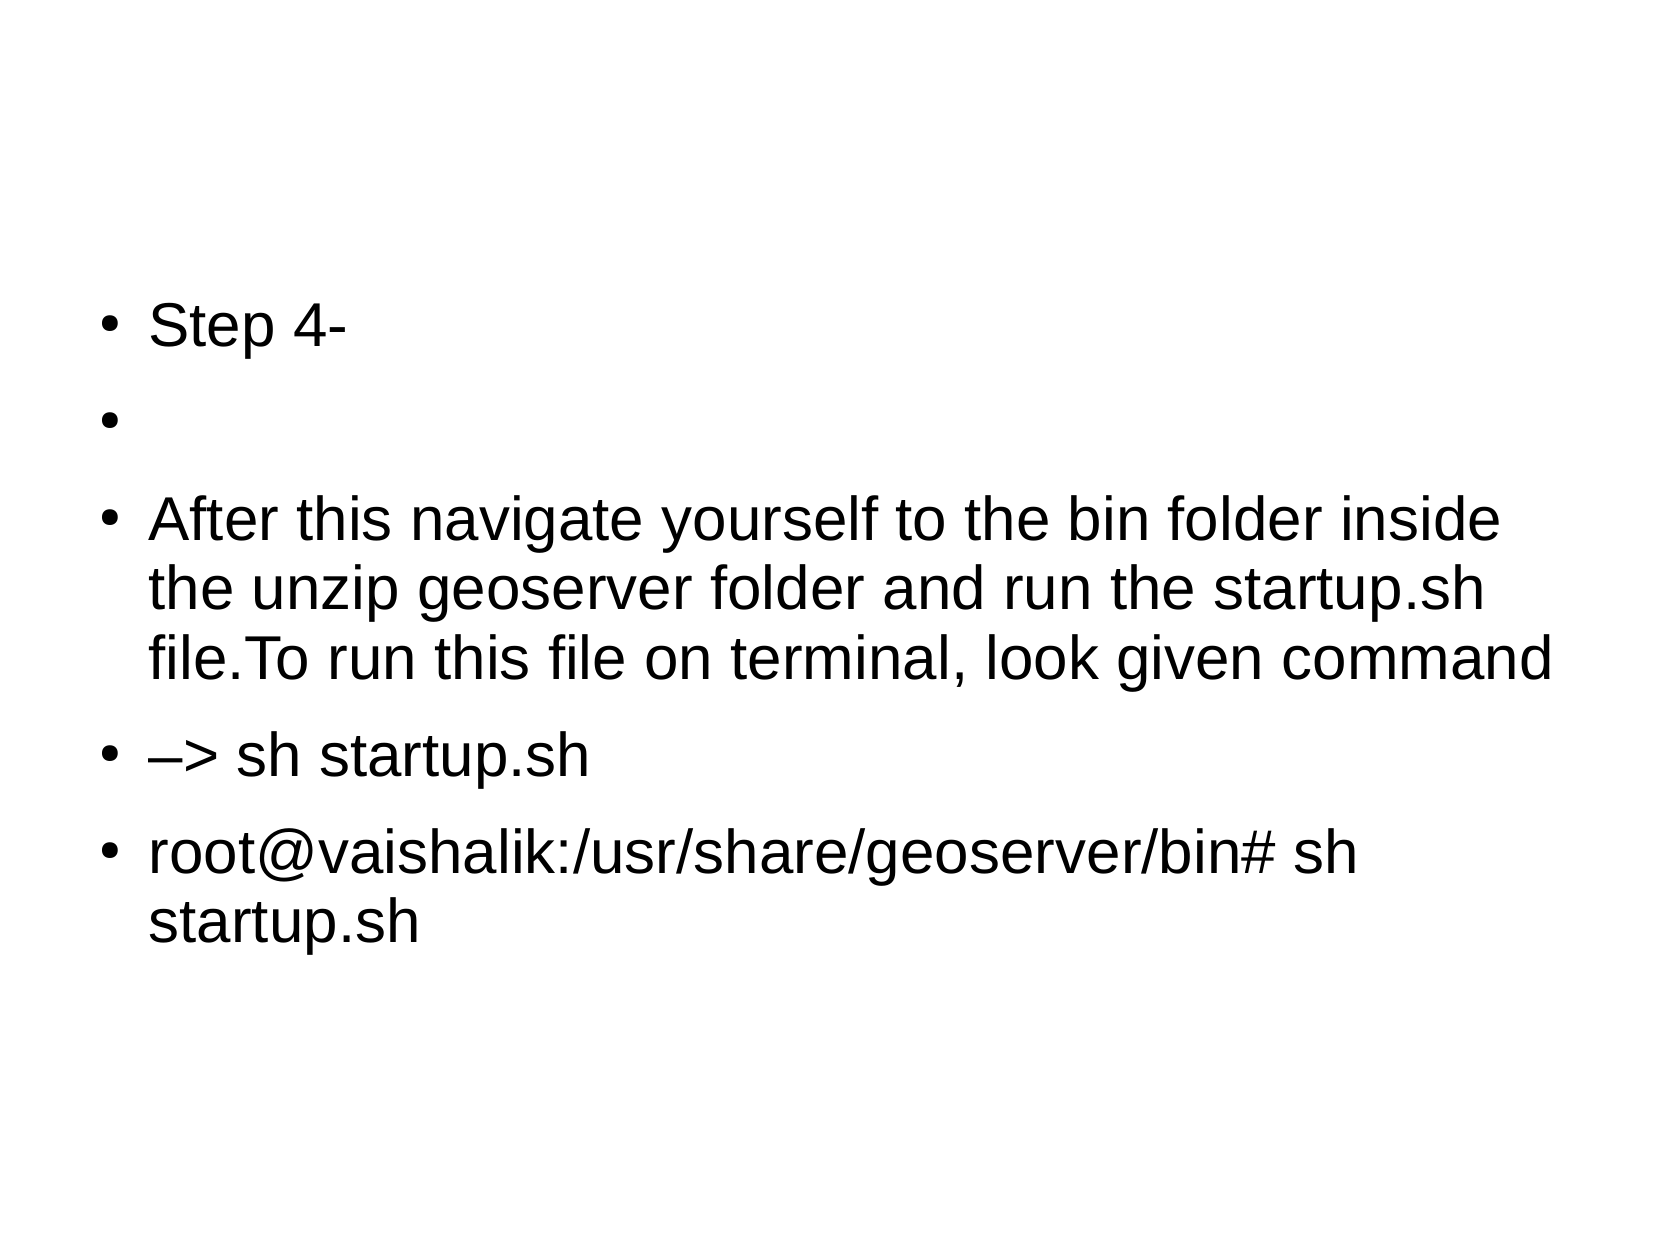

#
Step 4-
After this navigate yourself to the bin folder inside the unzip geoserver folder and run the startup.sh file.To run this file on terminal, look given command
–> sh startup.sh
root@vaishalik:/usr/share/geoserver/bin# sh startup.sh